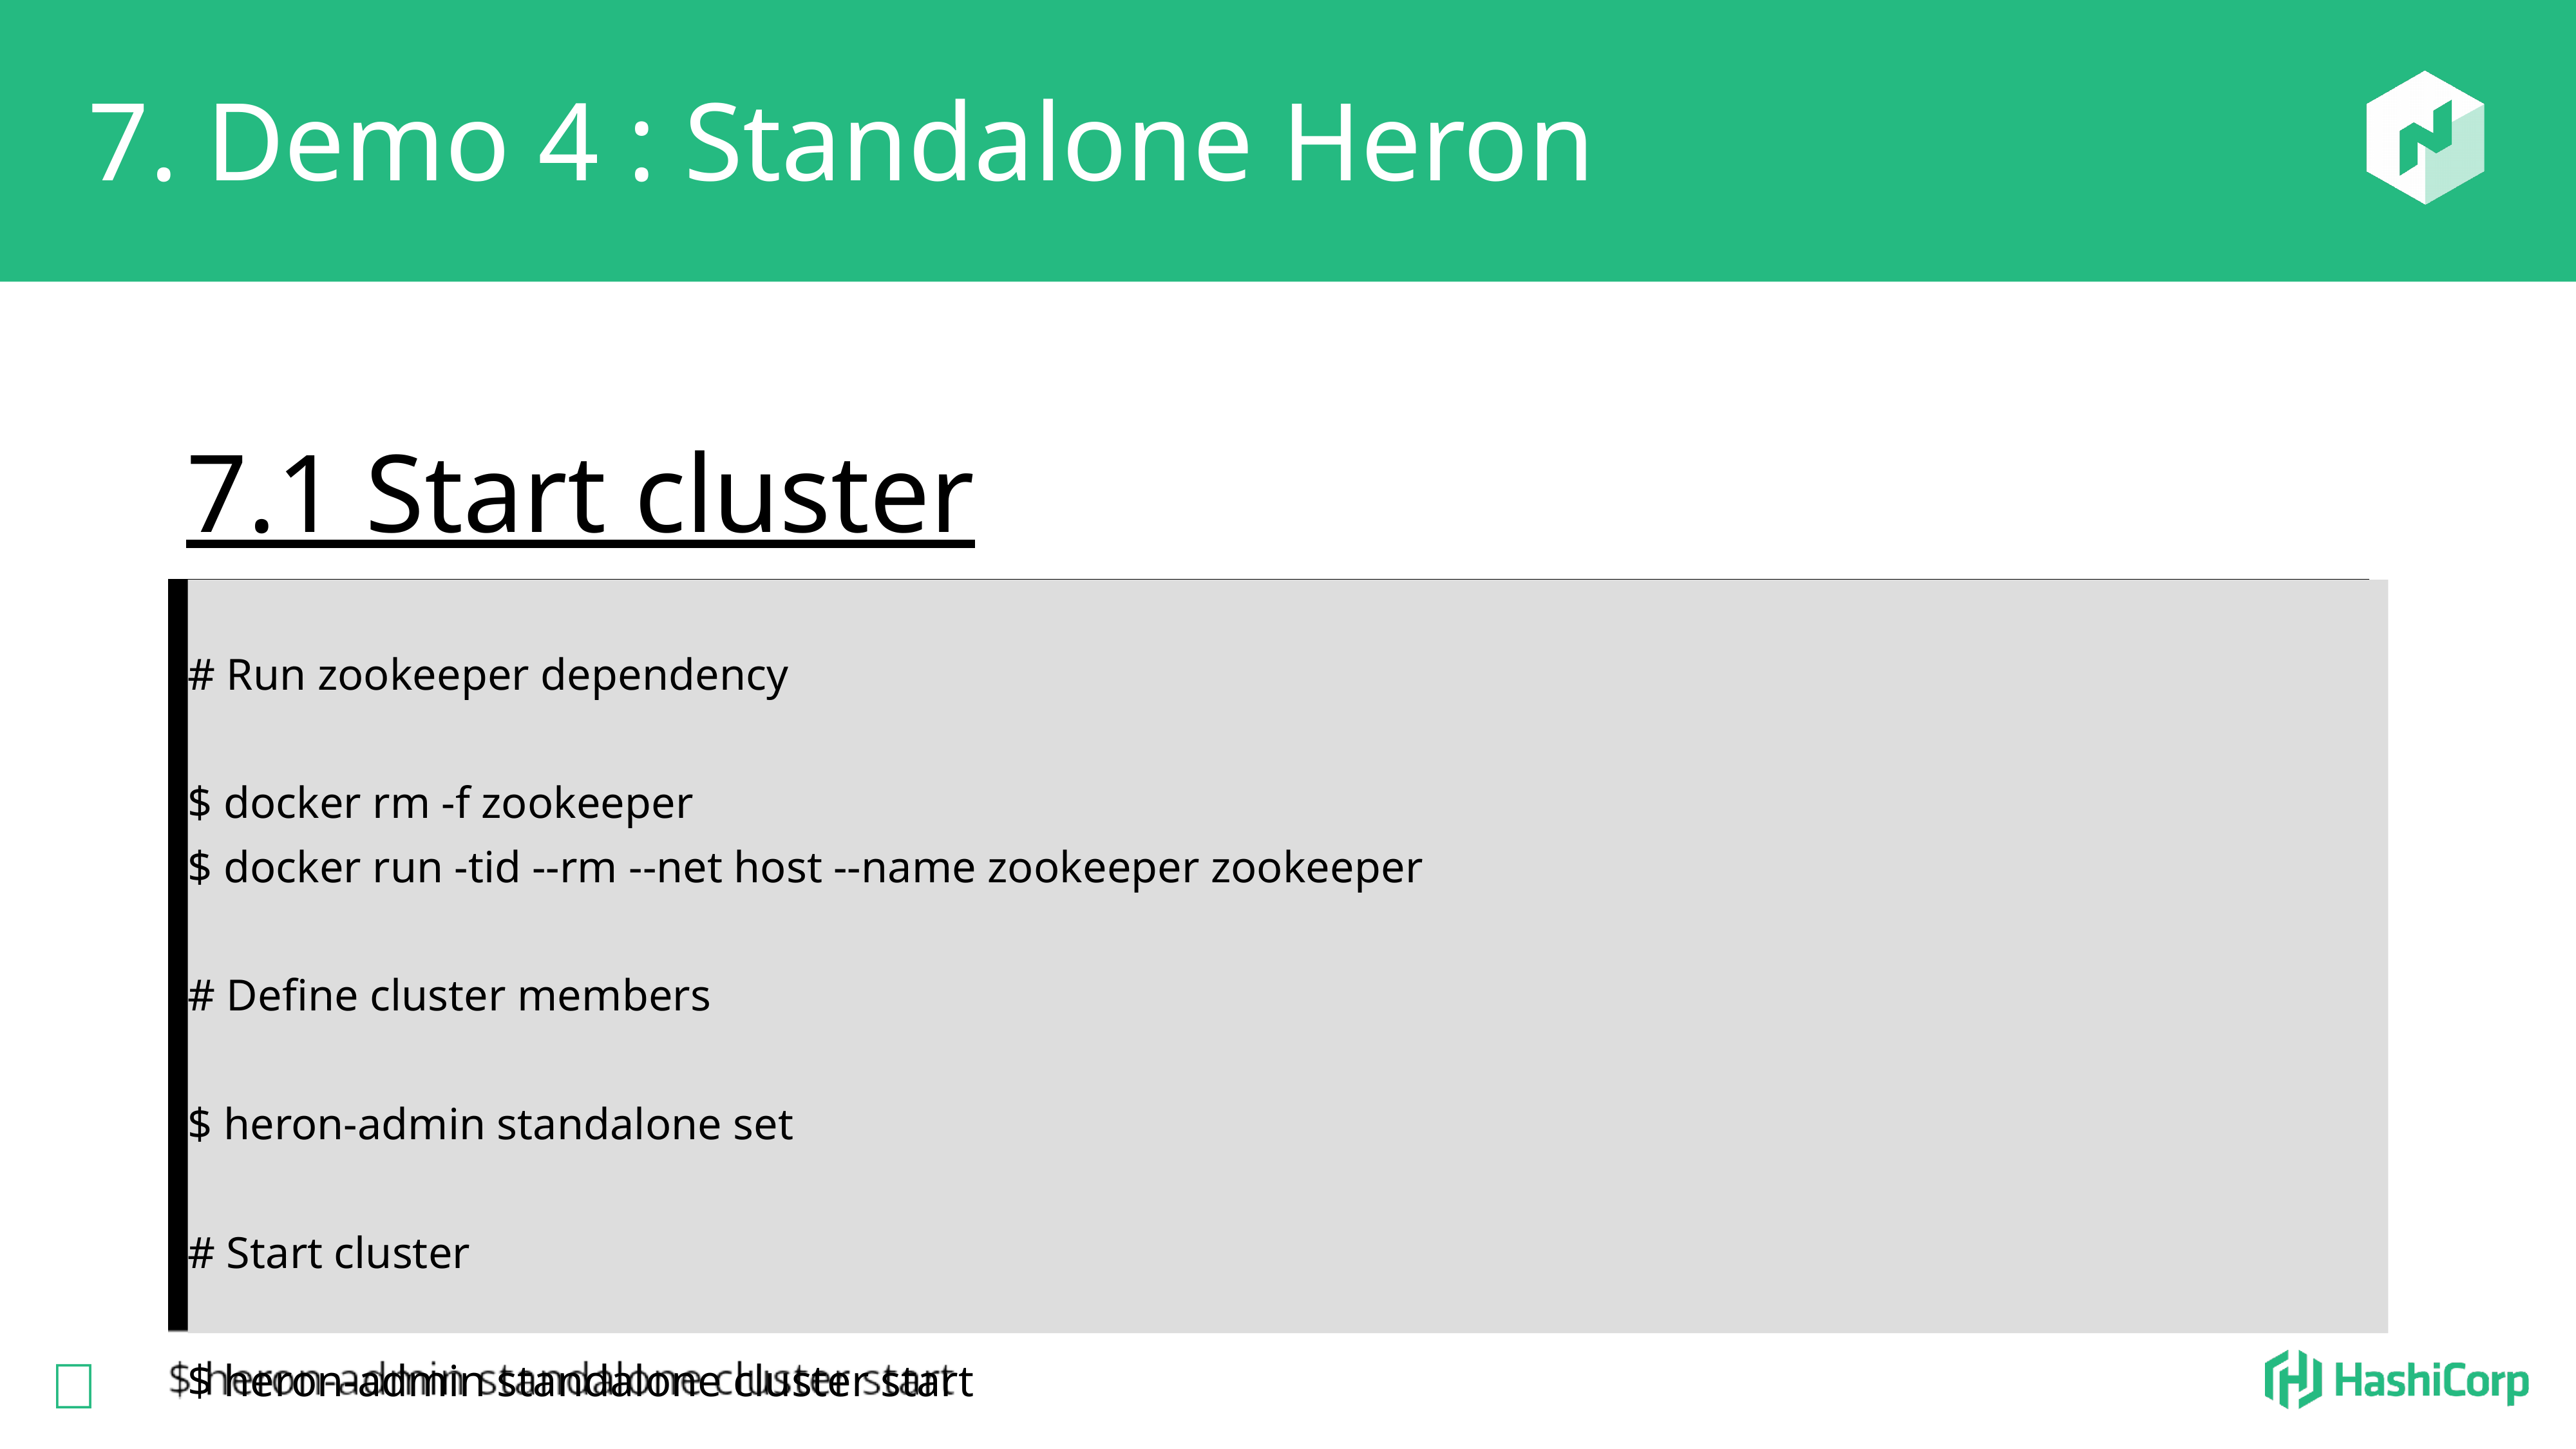

# 7. Demo 4 : Standalone Heron
7.1 Start cluster
# Run zookeeper dependency
$ docker rm -f zookeeper
$ docker run -tid --rm --net host --name zookeeper zookeeper
# Define cluster members
$ heron-admin standalone set
# Start cluster
$ heron-admin standalone cluster start